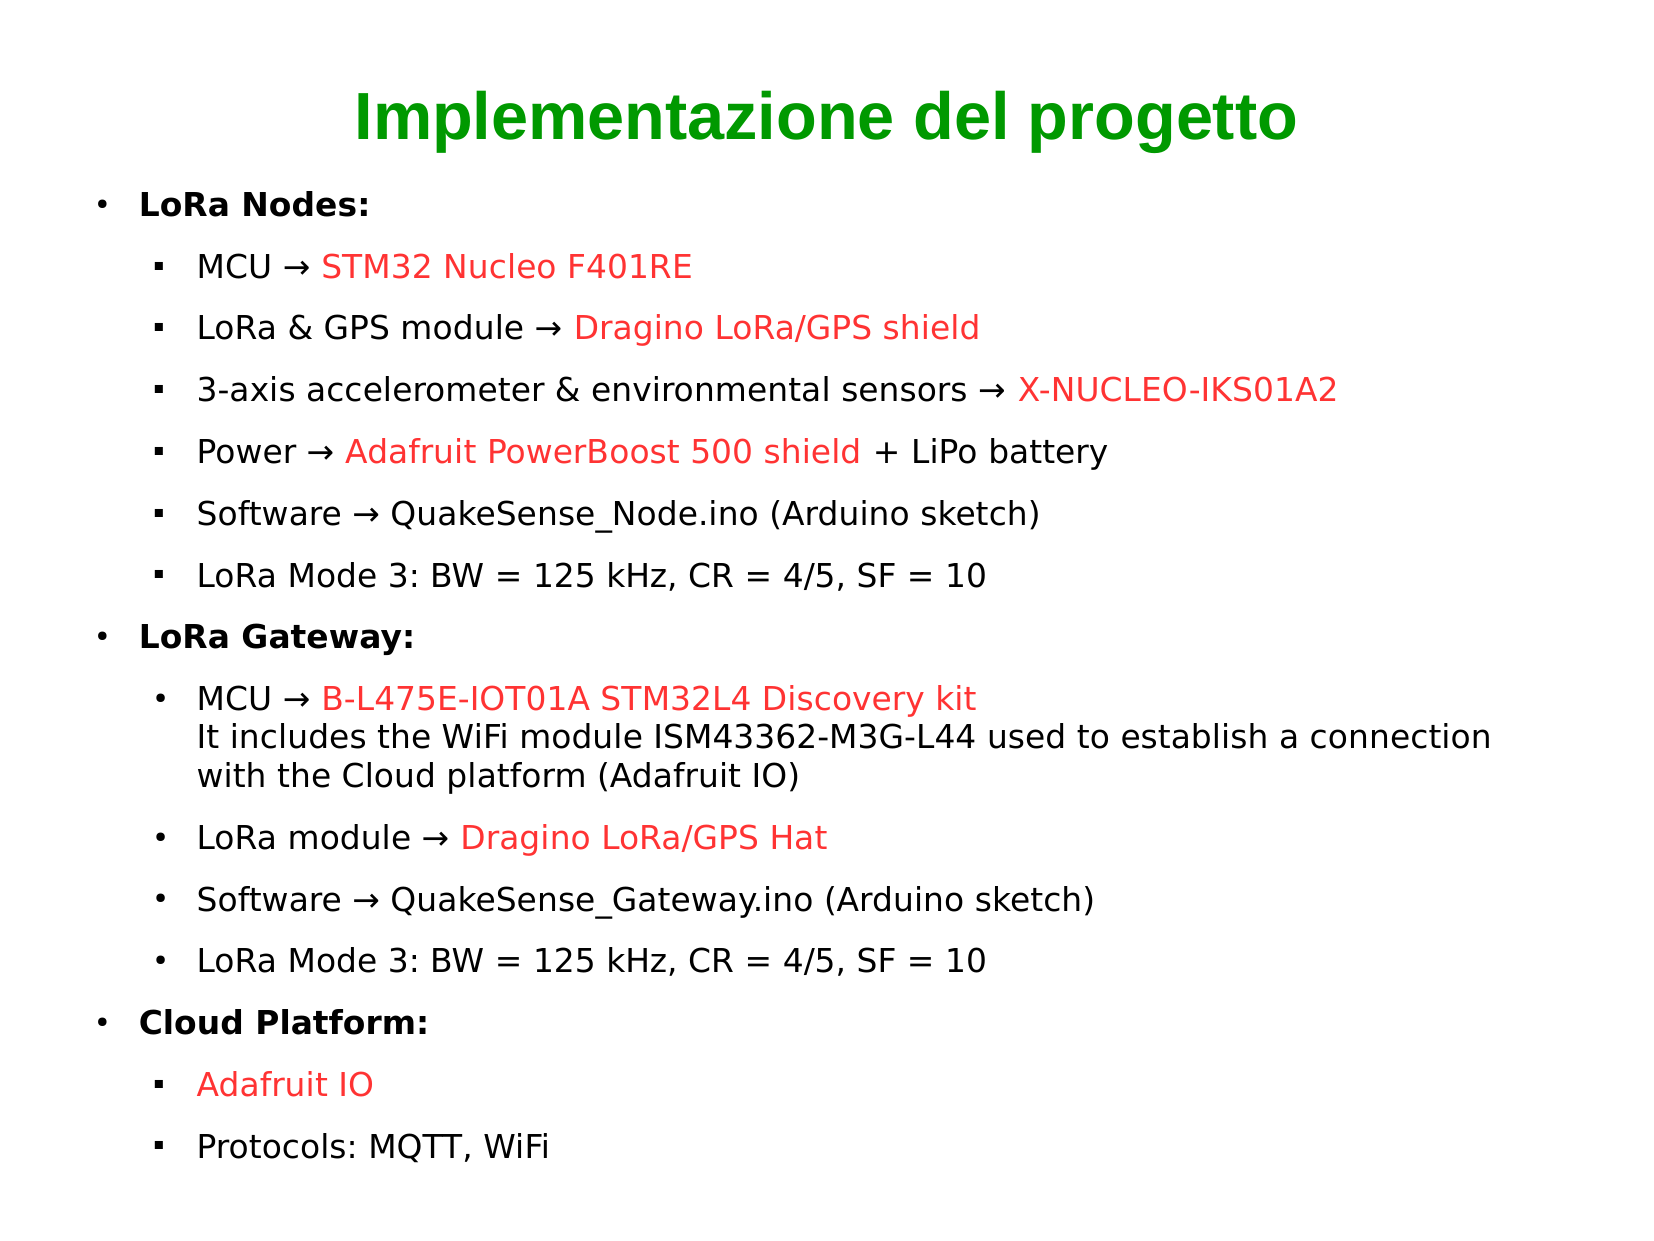

# Implementazione del progetto
LoRa Nodes:
MCU → STM32 Nucleo F401RE
LoRa & GPS module → Dragino LoRa/GPS shield
3-axis accelerometer & environmental sensors → X-NUCLEO-IKS01A2
Power → Adafruit PowerBoost 500 shield + LiPo battery
Software → QuakeSense_Node.ino (Arduino sketch)
LoRa Mode 3: BW = 125 kHz, CR = 4/5, SF = 10
LoRa Gateway:
MCU → B-L475E-IOT01A STM32L4 Discovery kit It includes the WiFi module ISM43362-M3G-L44 used to establish a connection with the Cloud platform (Adafruit IO)
LoRa module → Dragino LoRa/GPS Hat
Software → QuakeSense_Gateway.ino (Arduino sketch)
LoRa Mode 3: BW = 125 kHz, CR = 4/5, SF = 10
Cloud Platform:
Adafruit IO
Protocols: MQTT, WiFi